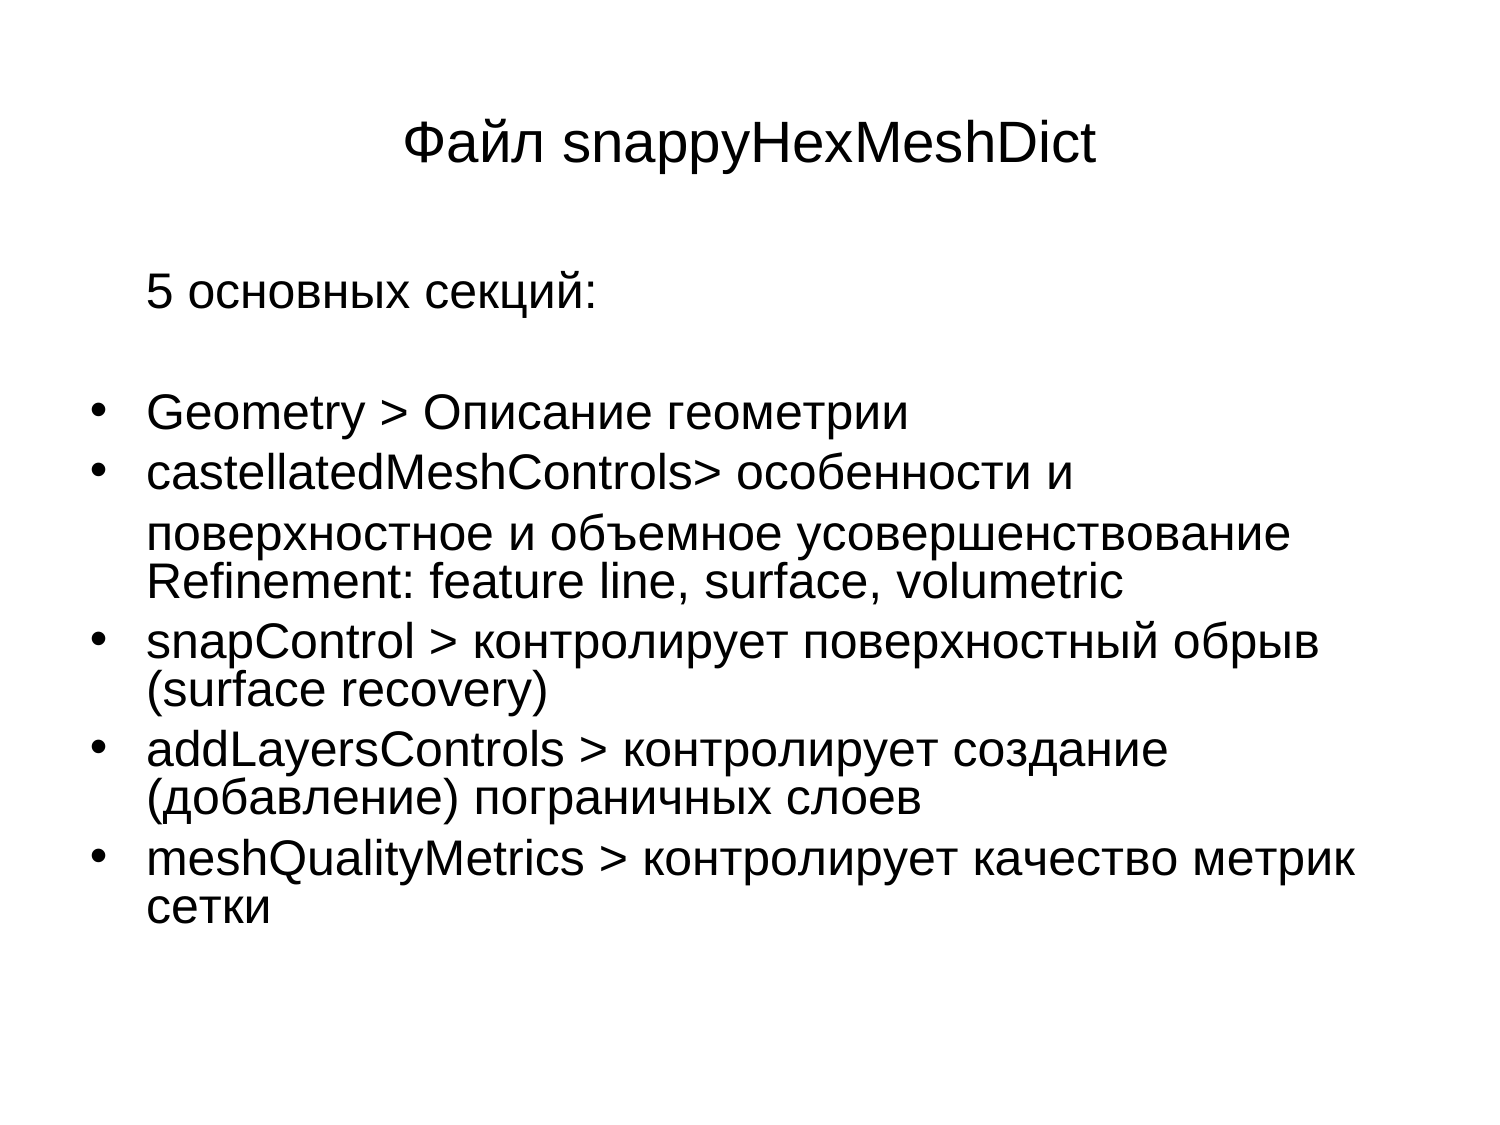

# Файл snappyHexMeshDict
 5 основных секций:
Geometry > Описание геометрии
castellatedMeshControls> особенности и
	поверхностное и объемное усовершенствование Refinement: feature line, surface, volumetric
snapControl > контролирует поверхностный обрыв (surface recovery)
addLayersControls > контролирует создание (добавление) пограничных слоев
meshQualityMetrics > контролирует качество метрик сетки